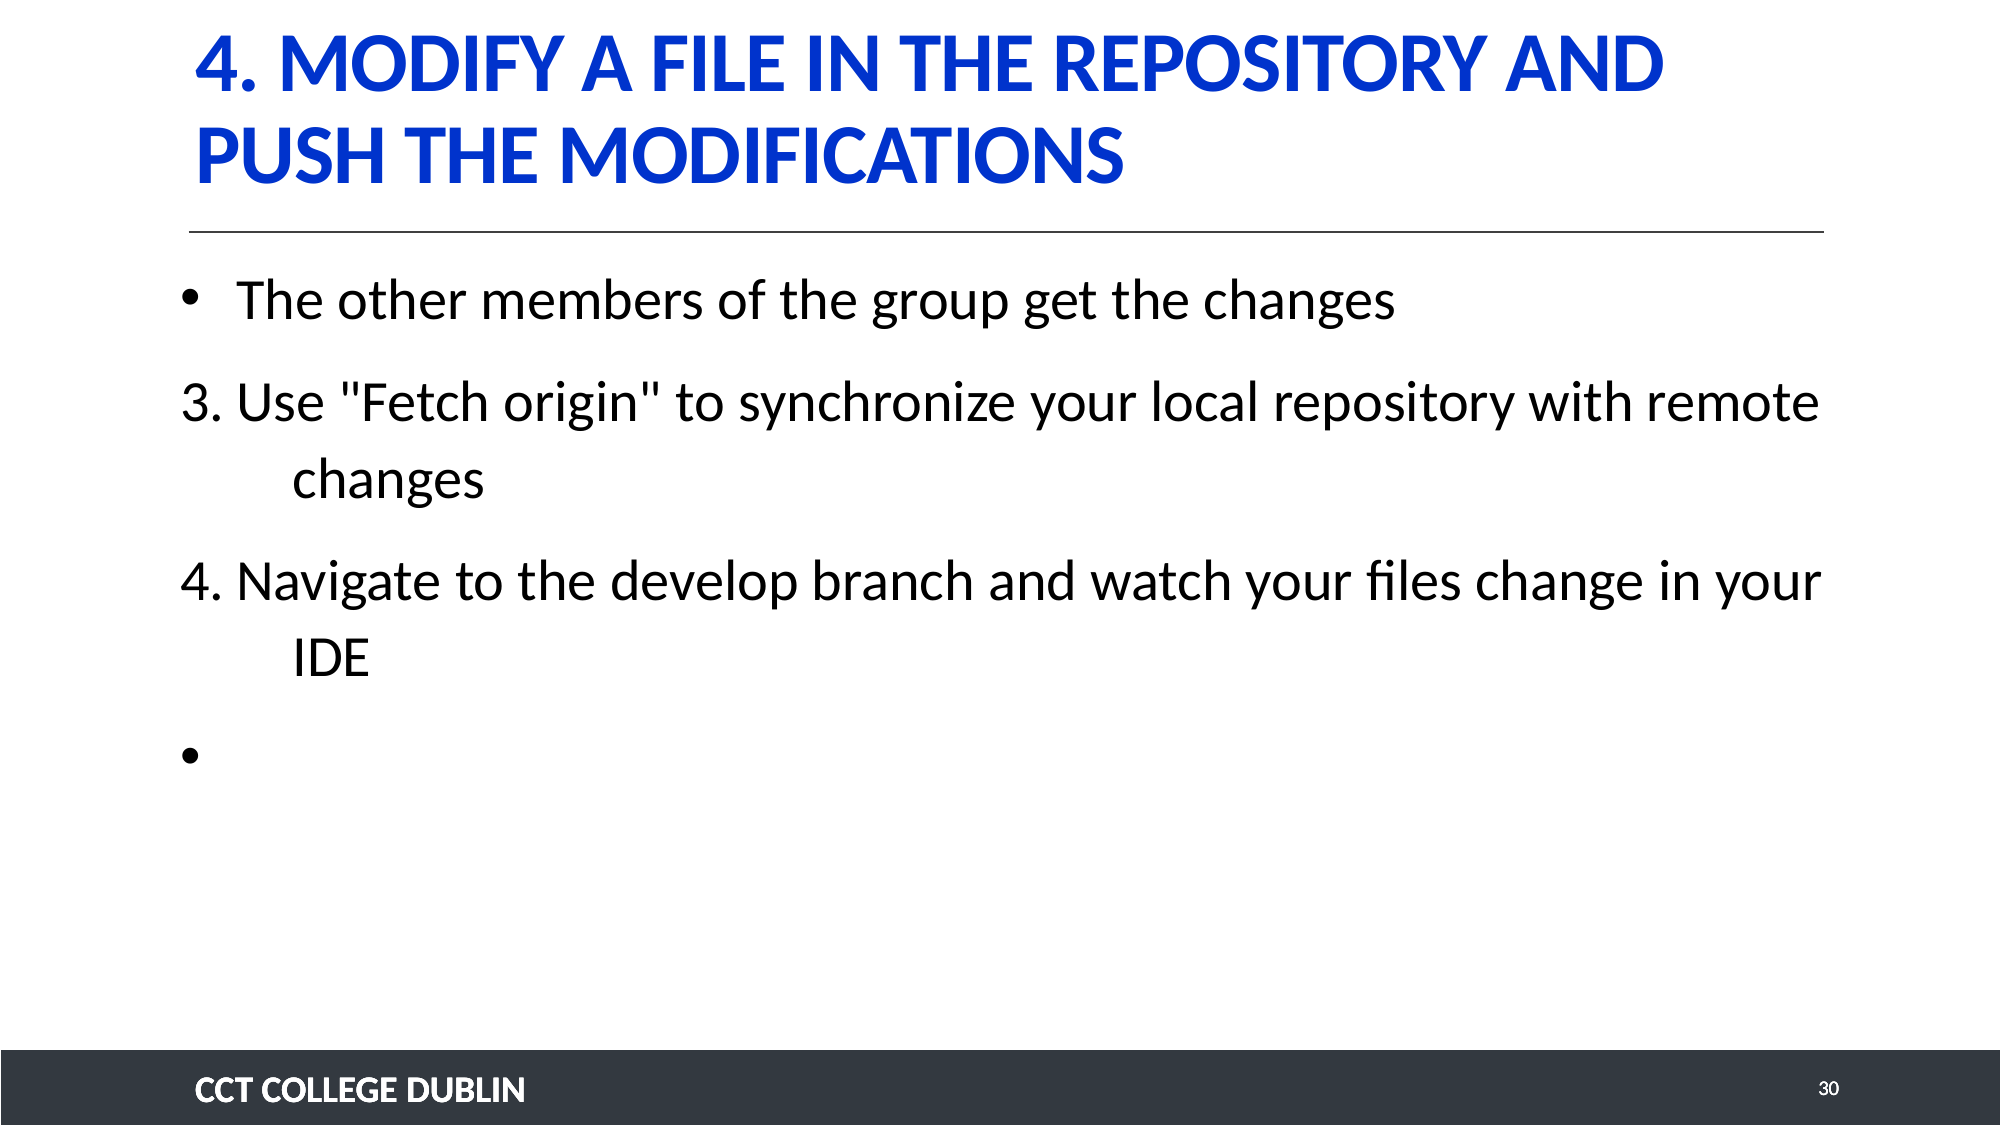

# 4. MODIFY A FILE IN THE REPOSITORY AND PUSH THE MODIFICATIONS
The other members of the group get the changes
Use "Fetch origin" to synchronize your local repository with remote changes
Navigate to the develop branch and watch your files change in your IDE
CCT COLLEGE DUBLIN
CCT COLLEGE DUBLIN
CCT COLLEGE DUBLIN